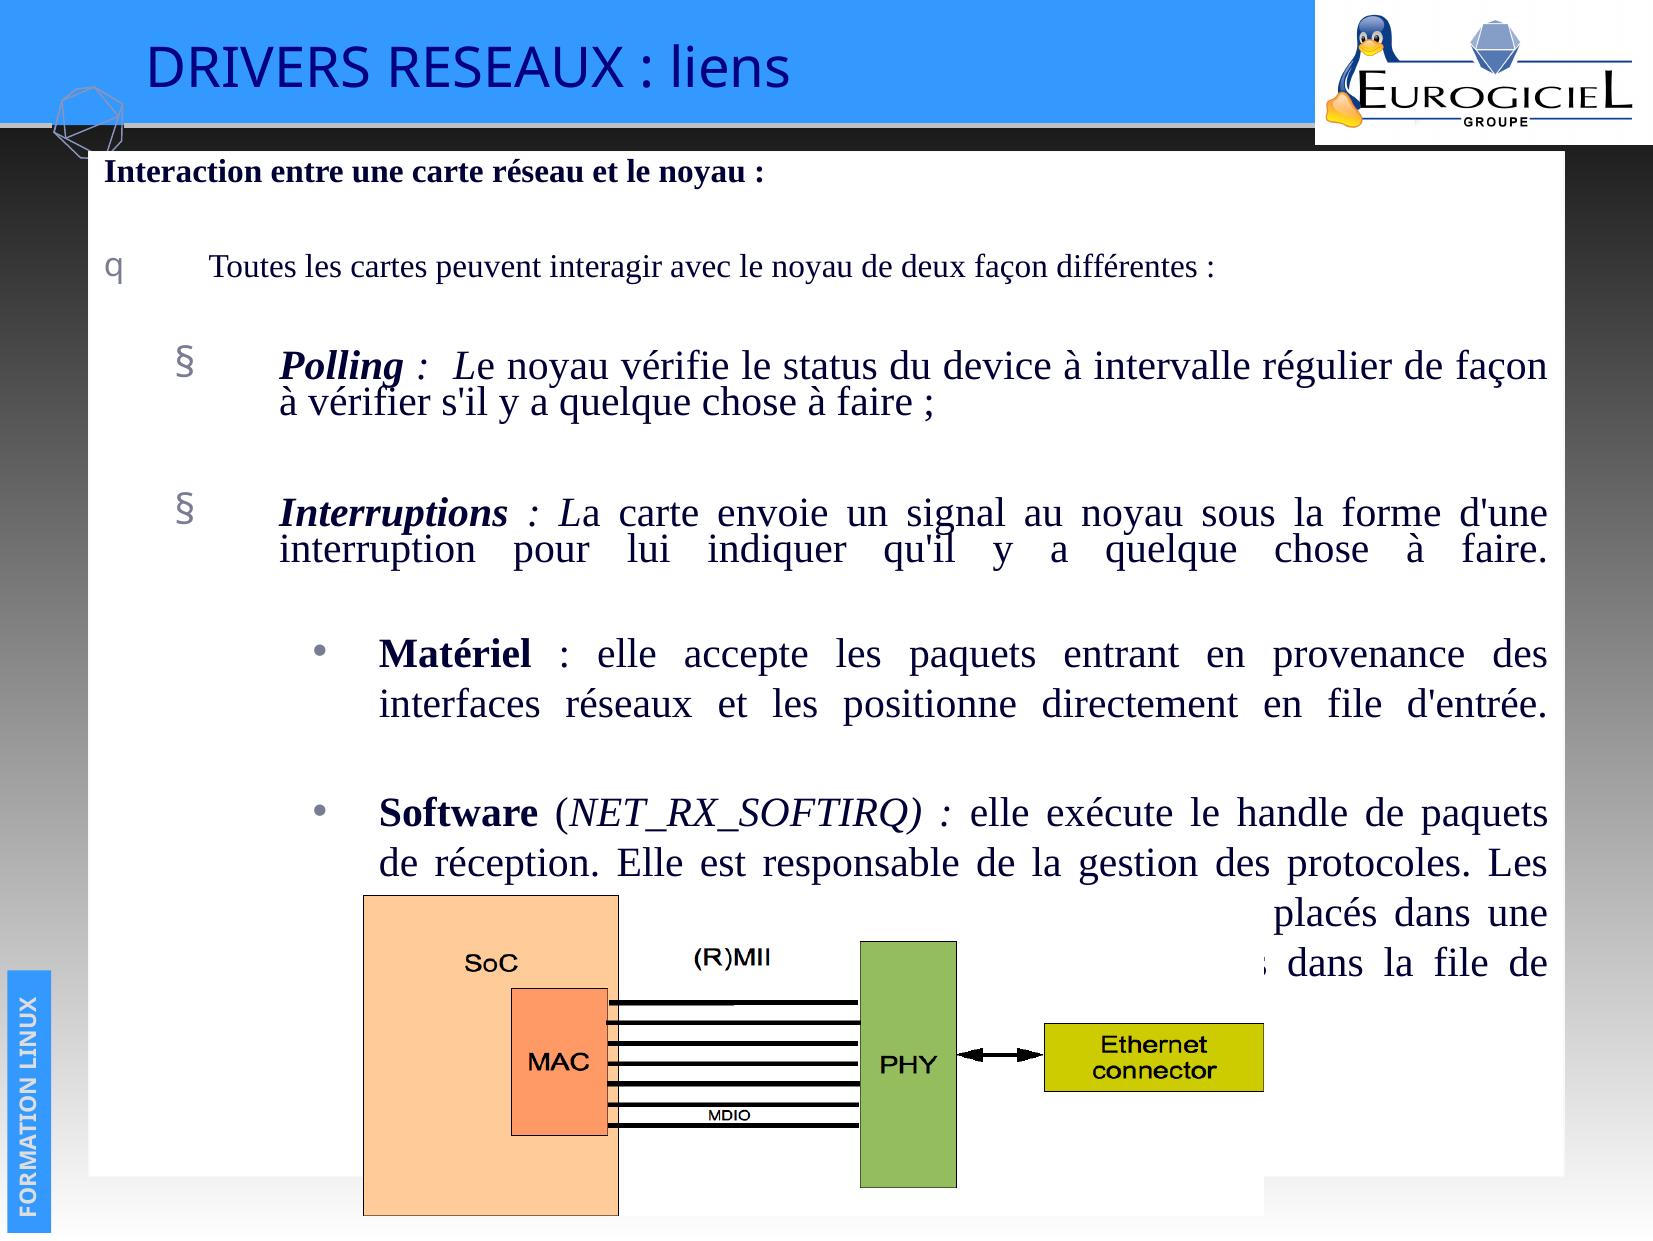

# DRIVERS RESEAUX : liens
Interaction entre une carte réseau et le noyau :
Toutes les cartes peuvent interagir avec le noyau de deux façon différentes :
Polling : Le noyau vérifie le status du device à intervalle régulier de façon à vérifier s'il y a quelque chose à faire ;
Interruptions : La carte envoie un signal au noyau sous la forme d'une interruption pour lui indiquer qu'il y a quelque chose à faire.
Matériel : elle accepte les paquets entrant en provenance des interfaces réseaux et les positionne directement en file d'entrée.
Software (NET_RX_SOFTIRQ) : elle exécute le handle de paquets de réception. Elle est responsable de la gestion des protocoles. Les paquets entrant sont gérés par cette interruption et placés dans une file d'attente. Les paquets à forwarder sont placés dans la file de sortie de l'interface de sortie.